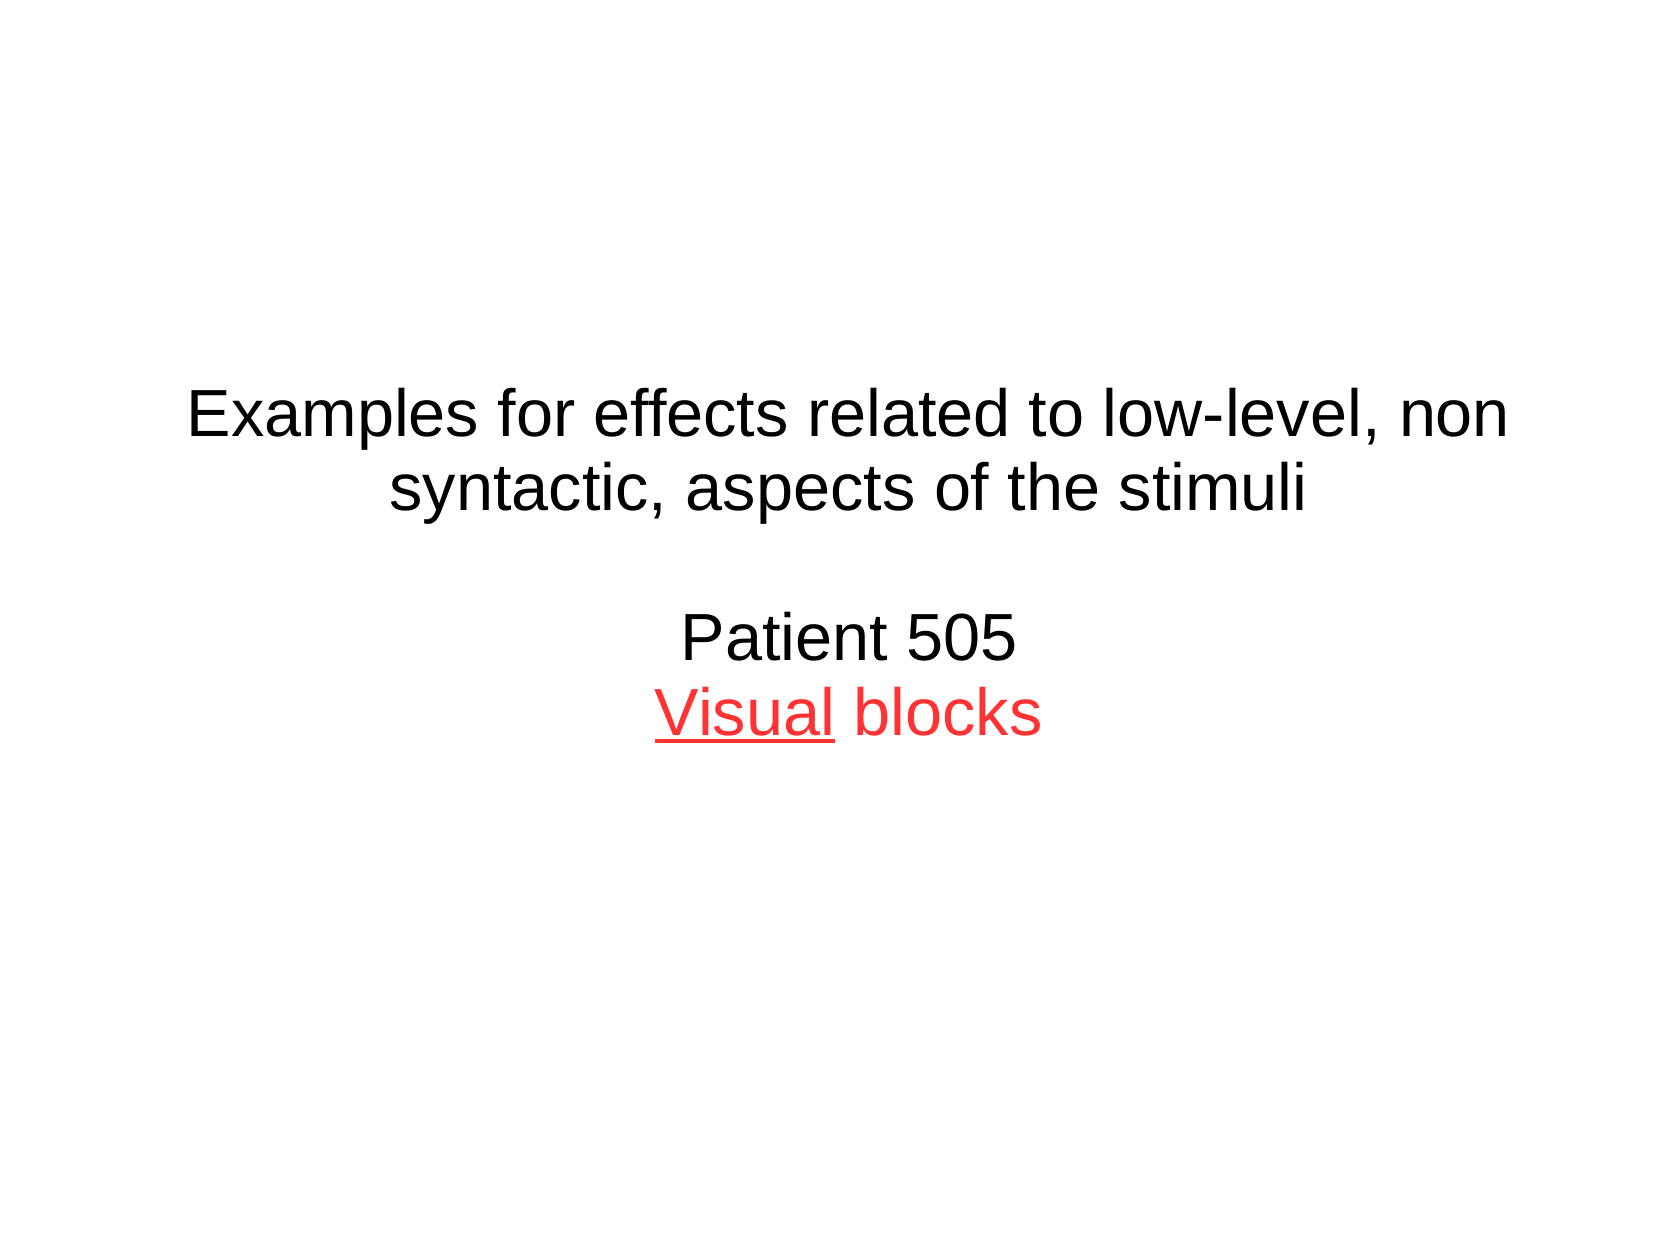

# Examples for effects related to low-level, non syntactic, aspects of the stimuli Patient 505 Visual blocks